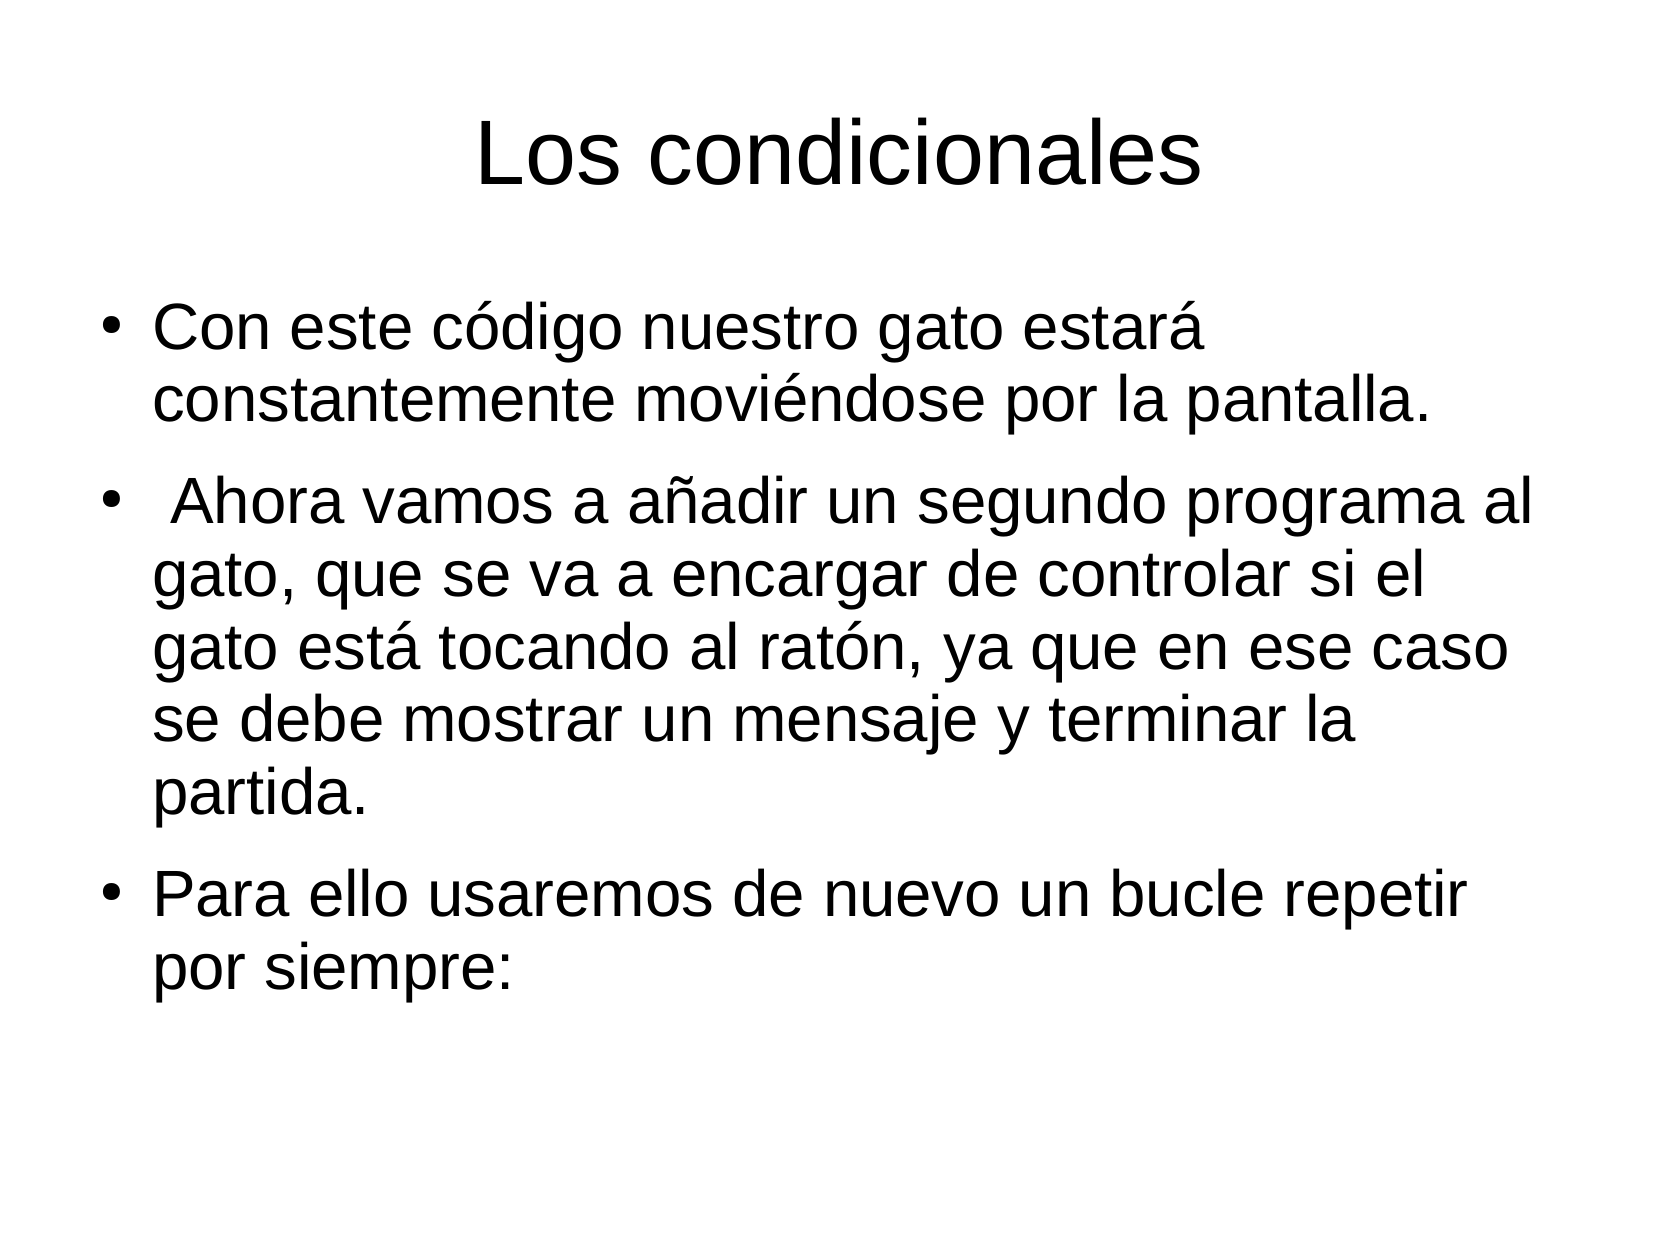

# Los condicionales
Con este código nuestro gato estará constantemente moviéndose por la pantalla.
 Ahora vamos a añadir un segundo programa al gato, que se va a encargar de controlar si el gato está tocando al ratón, ya que en ese caso se debe mostrar un mensaje y terminar la partida.
Para ello usaremos de nuevo un bucle repetir por siempre: